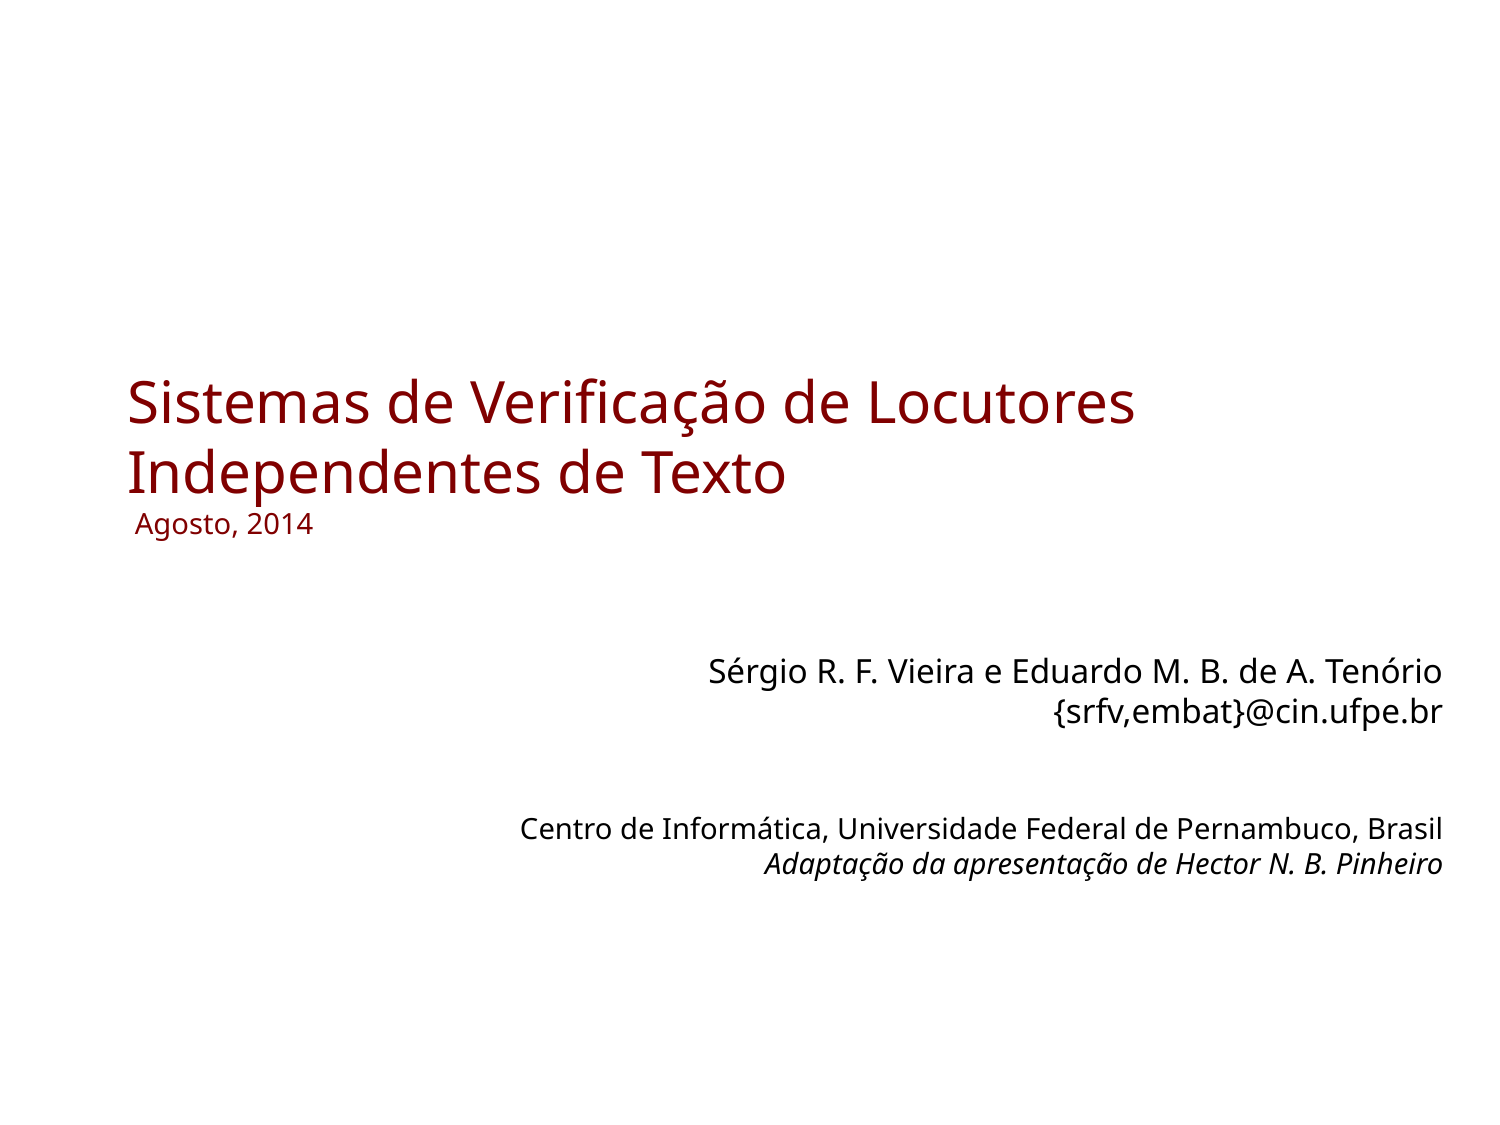

Sistemas de Verificação de Locutores Independentes de Texto
 Agosto, 2014
Sérgio R. F. Vieira e Eduardo M. B. de A. Tenório
{srfv,embat}@cin.ufpe.br
Centro de Informática, Universidade Federal de Pernambuco, Brasil
Adaptação da apresentação de Hector N. B. Pinheiro